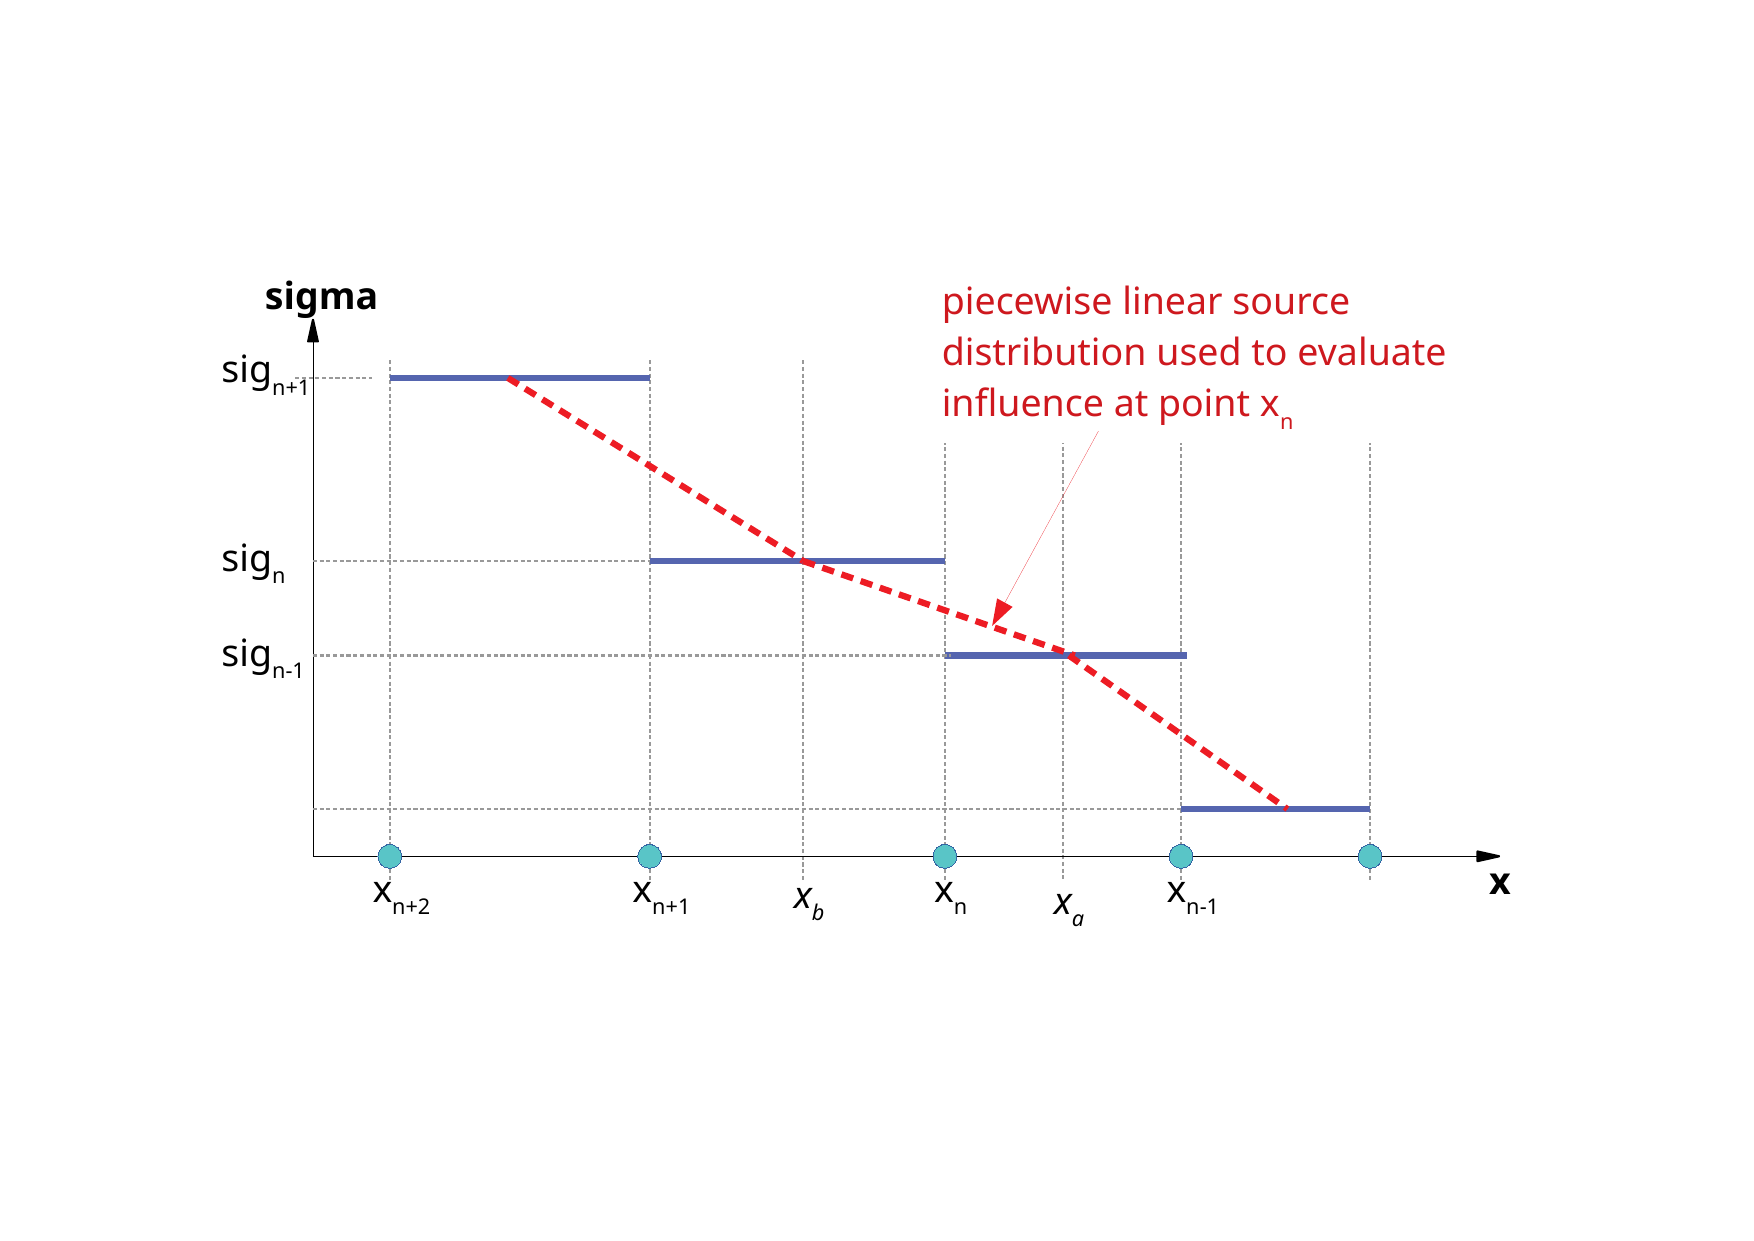

sigma
piecewise linear source distribution used to evaluate influence at point xn
sign+1
sign
sign-1
x
xn+2
xn+1
xn
xn-1
xb
xa